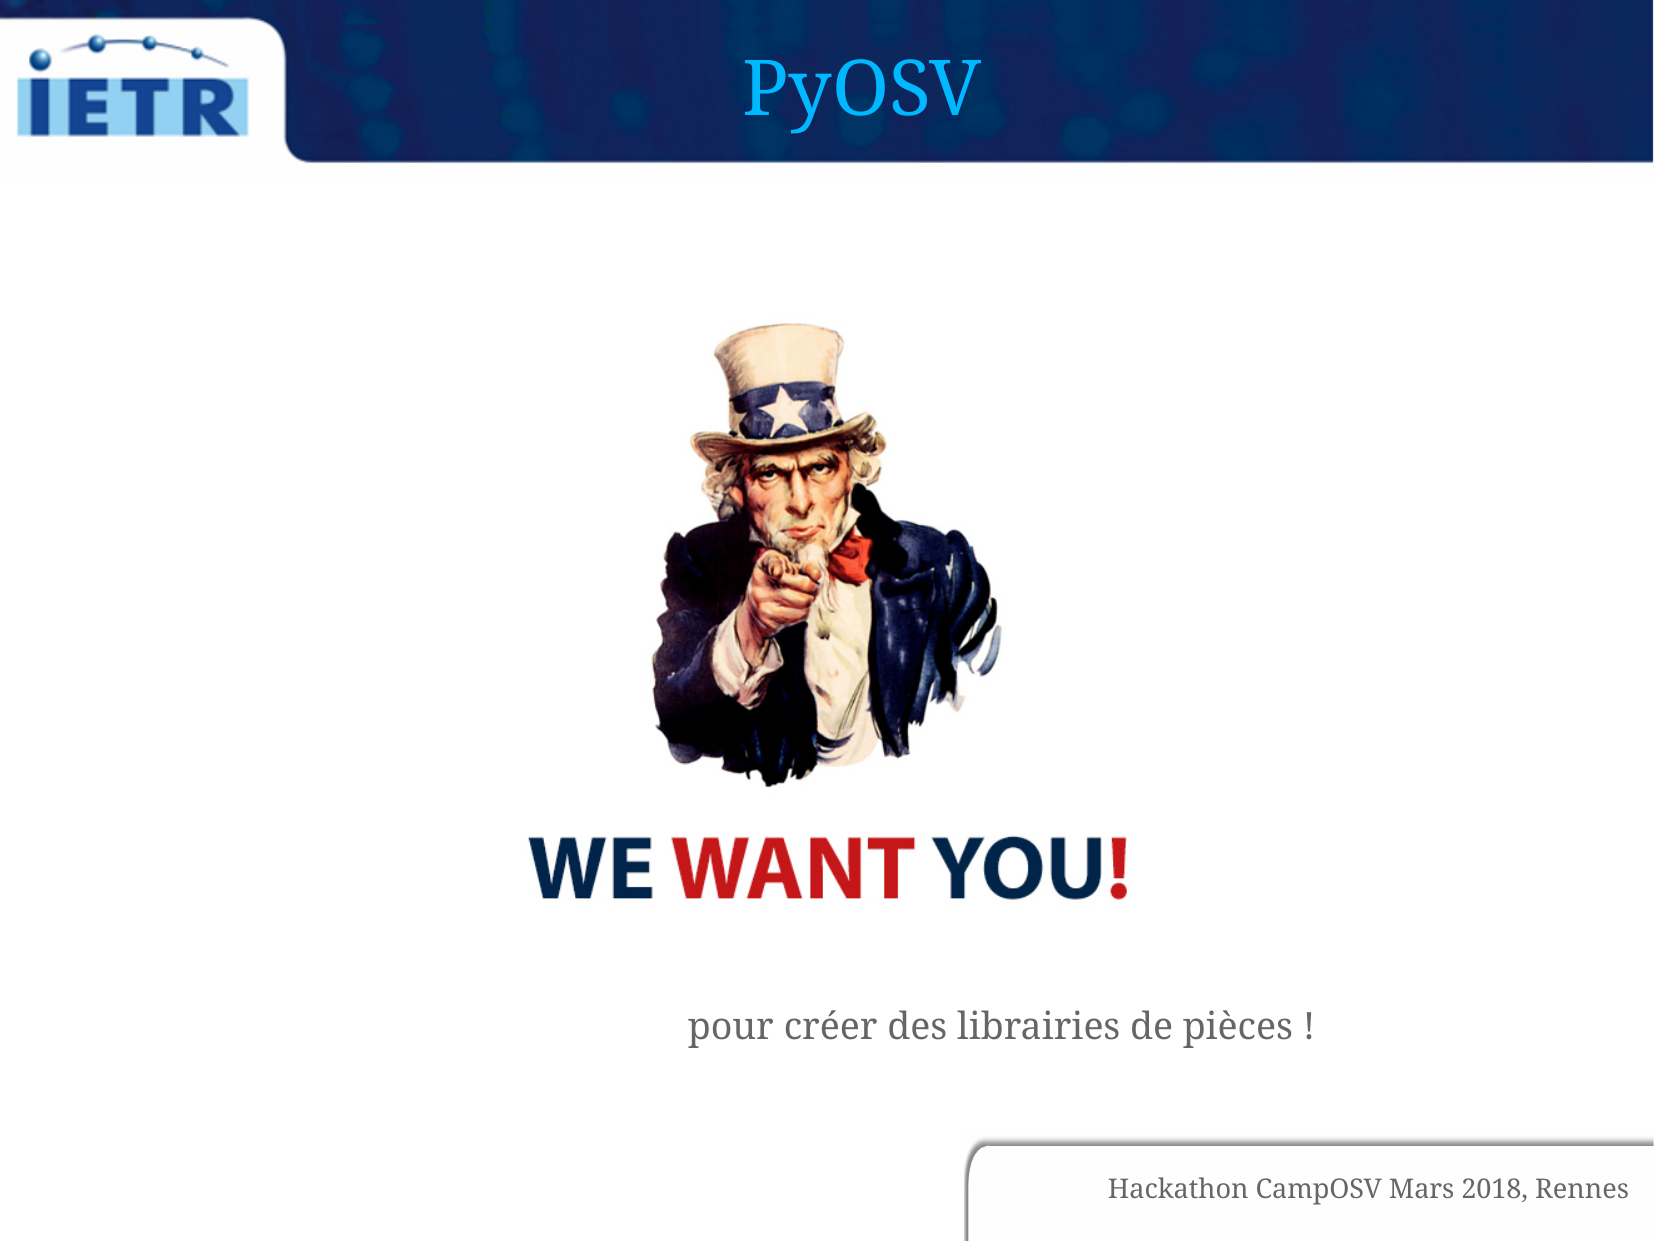

PyOSV
pour créer des librairies de pièces !
Hackathon CampOSV Mars 2018, Rennes